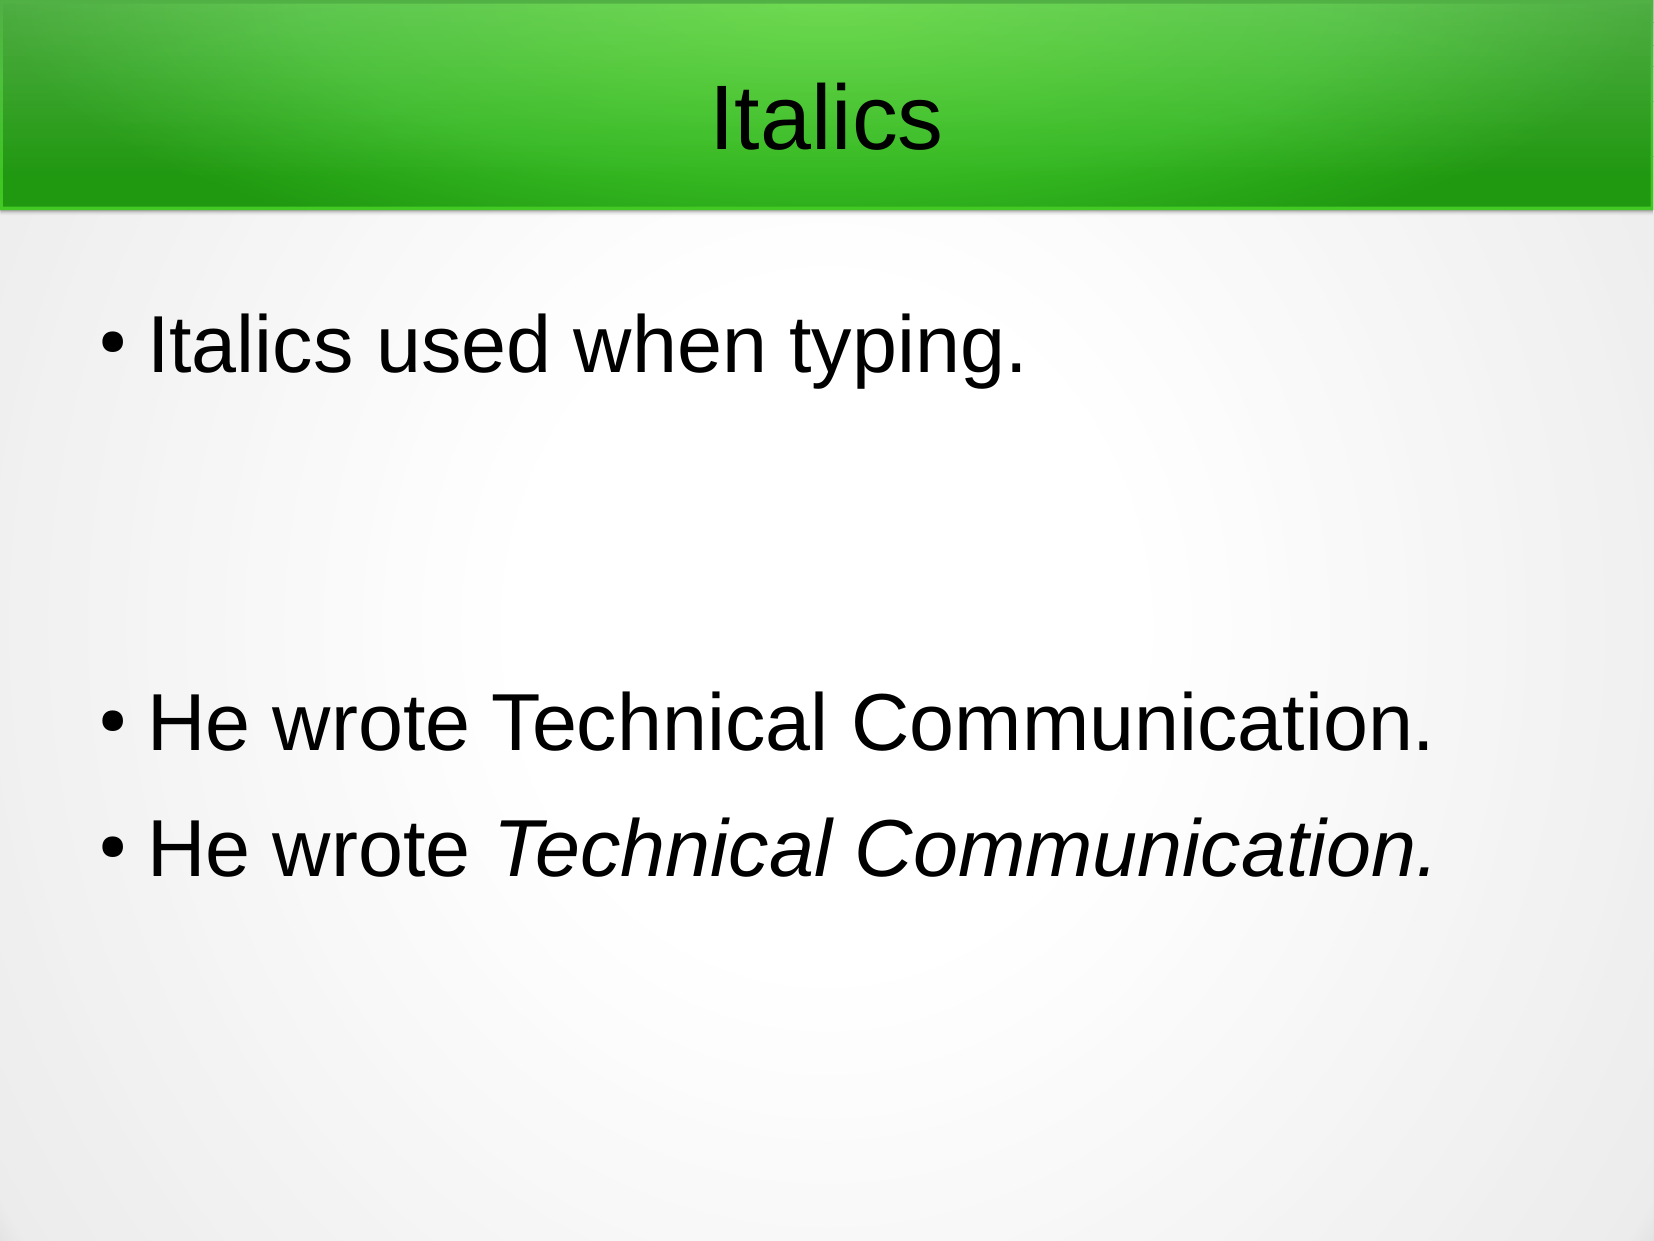

# Italics
Italics used when typing.
He wrote Technical Communication.
He wrote Technical Communication.